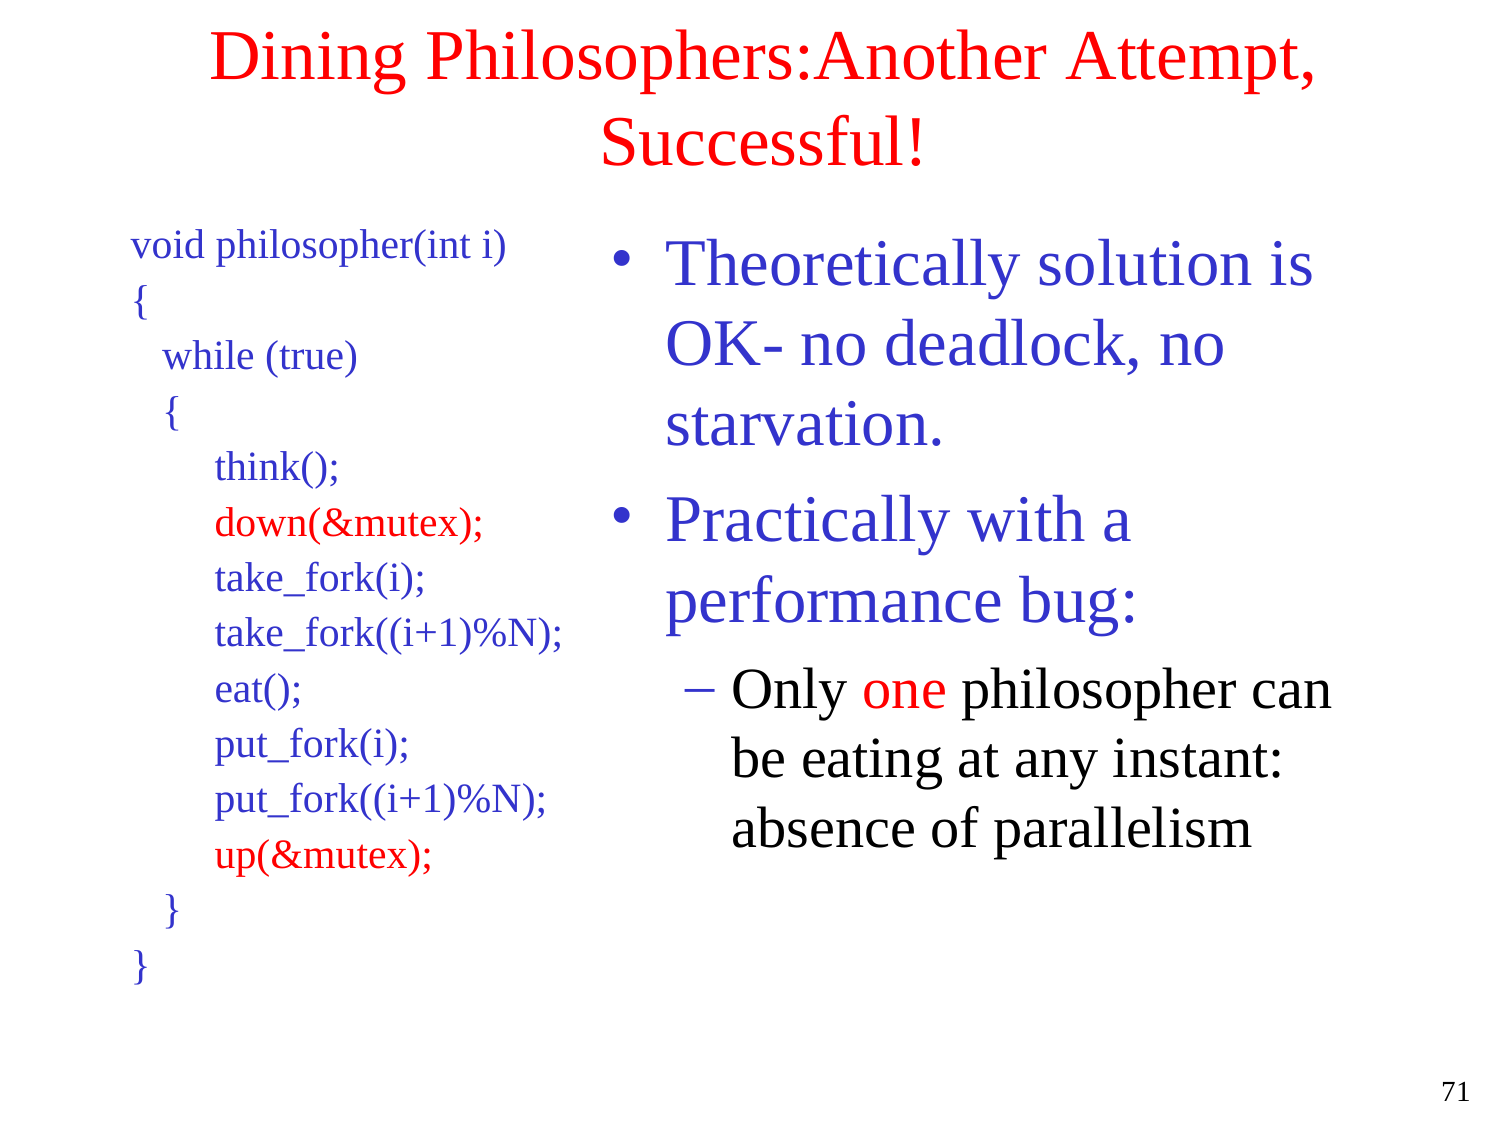

Dining Philosophers:Another Attempt, Successful!
Theoretically solution is OK- no deadlock, no starvation.
Practically with a performance bug:
Only one philosopher can be eating at any instant: absence of parallelism
void philosopher(int i)
{
 while (true)
 {
 think();
 down(&mutex);
 take_fork(i);
 take_fork((i+1)%N);
 eat();
 put_fork(i);
 put_fork((i+1)%N);
 up(&mutex);
 }
}